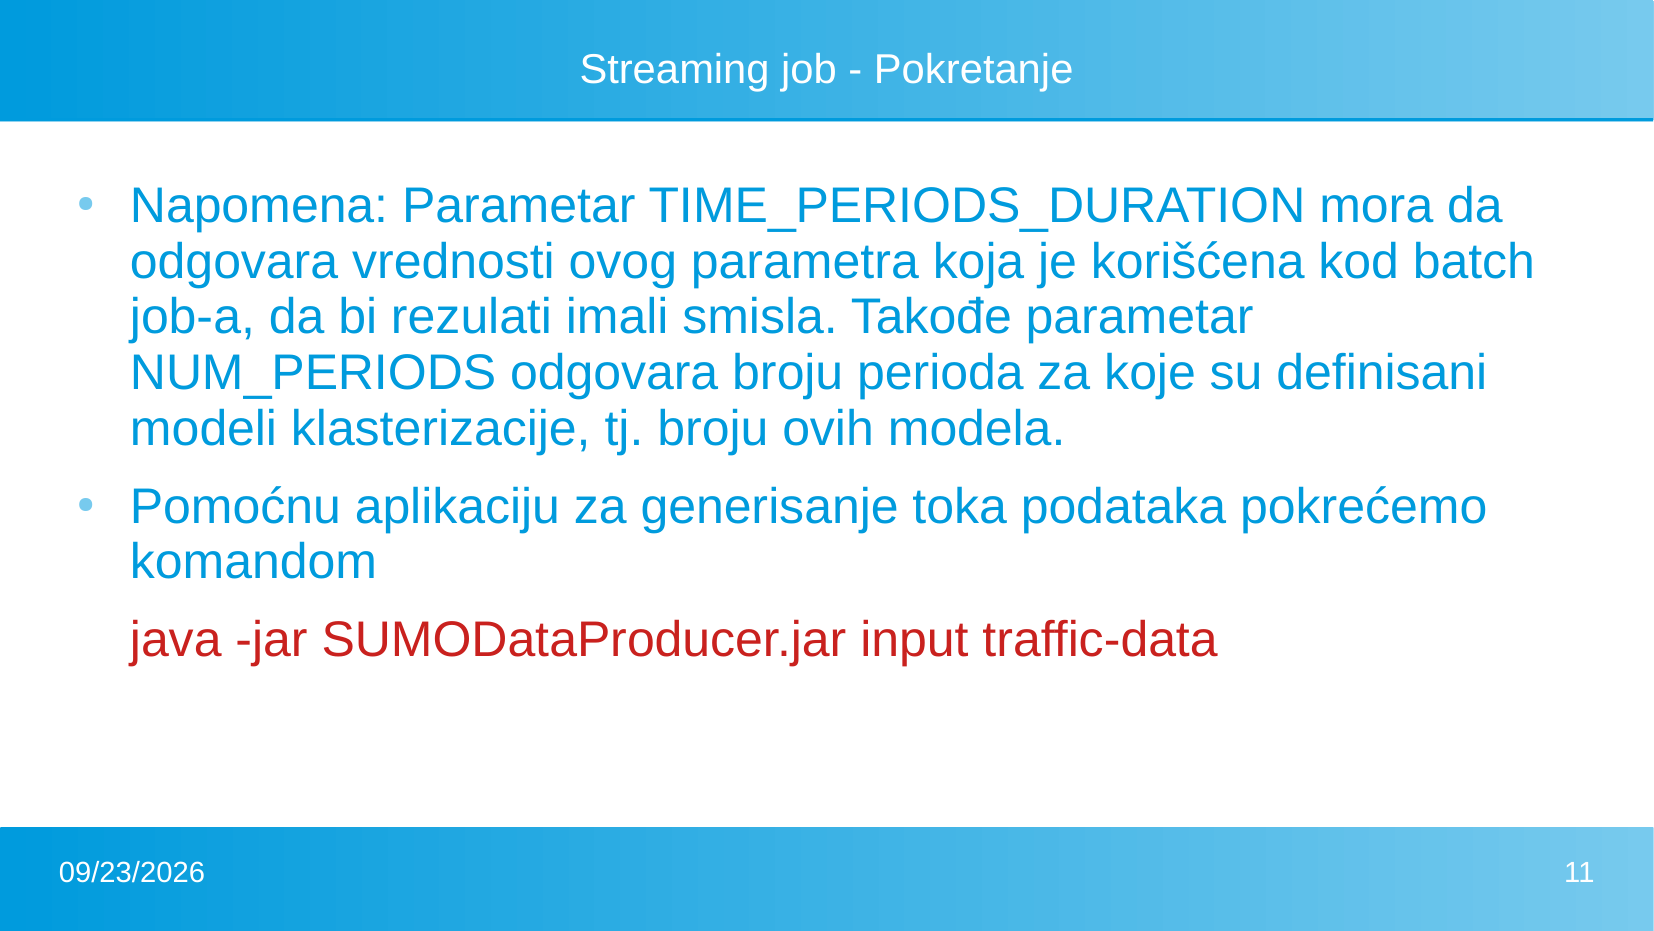

# Streaming job - Pokretanje
Napomena: Parametar TIME_PERIODS_DURATION mora da odgovara vrednosti ovog parametra koja je korišćena kod batch job-a, da bi rezulati imali smisla. Takođe parametar NUM_PERIODS odgovara broju perioda za koje su definisani modeli klasterizacije, tj. broju ovih modela.
Pomoćnu aplikaciju za generisanje toka podataka pokrećemo komandom
java -jar SUMODataProducer.jar input traffic-data
11